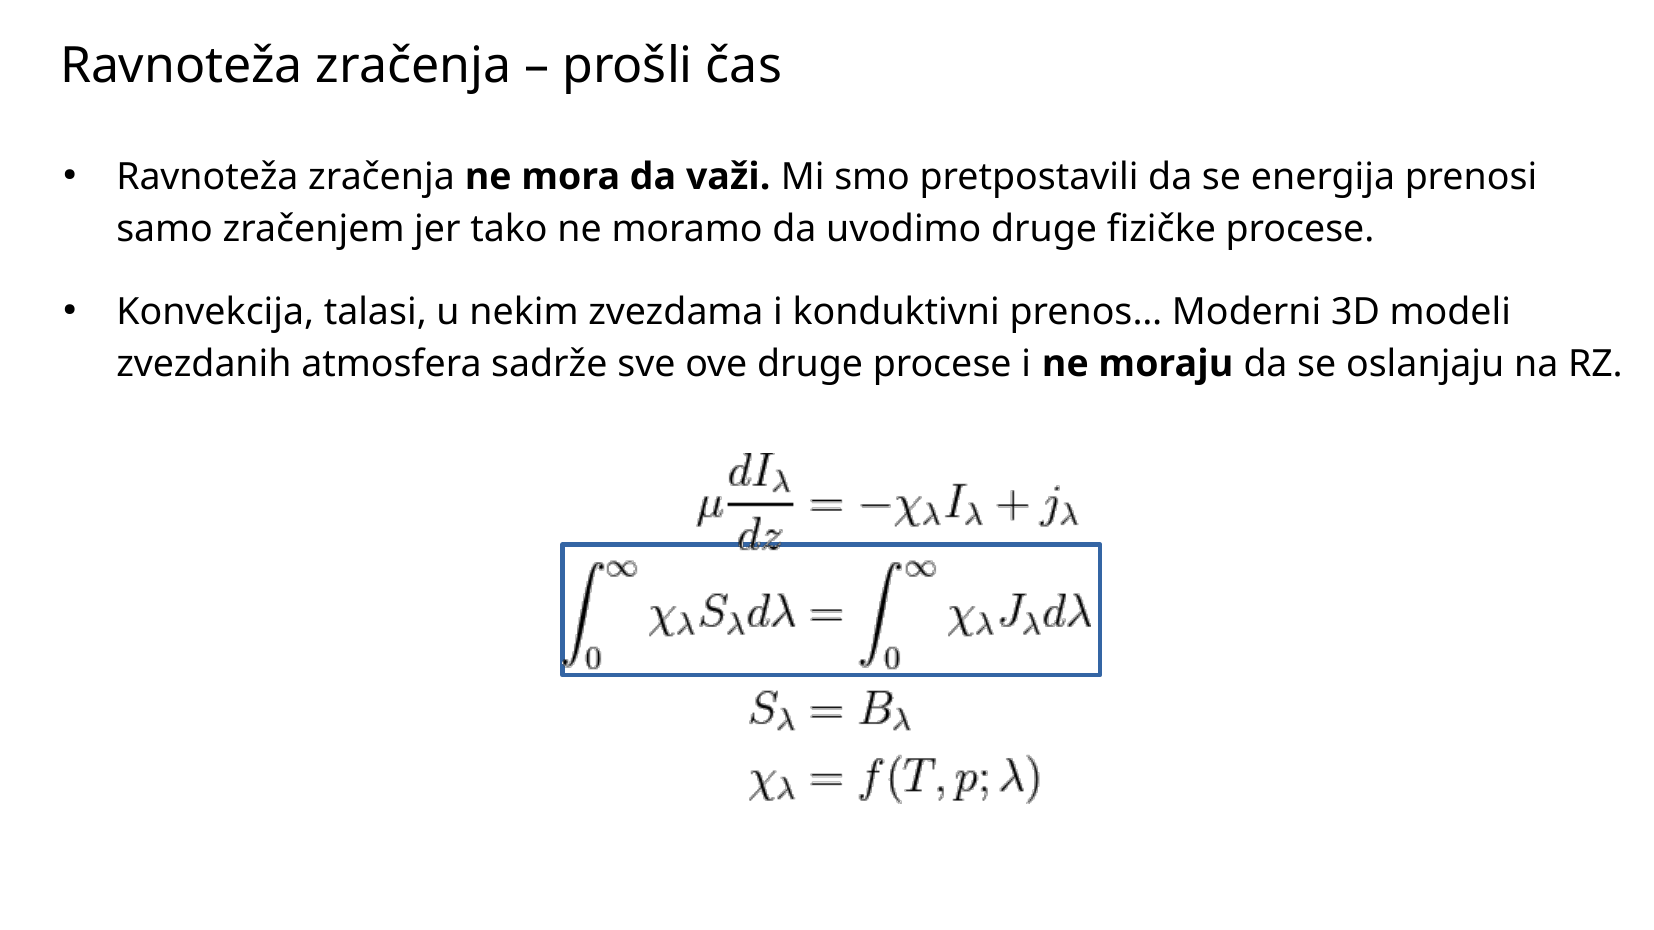

# Ravnoteža zračenja – prošli čas
Ravnoteža zračenja ne mora da važi. Mi smo pretpostavili da se energija prenosi samo zračenjem jer tako ne moramo da uvodimo druge fizičke procese.
Konvekcija, talasi, u nekim zvezdama i konduktivni prenos… Moderni 3D modeli zvezdanih atmosfera sadrže sve ove druge procese i ne moraju da se oslanjaju na RZ.